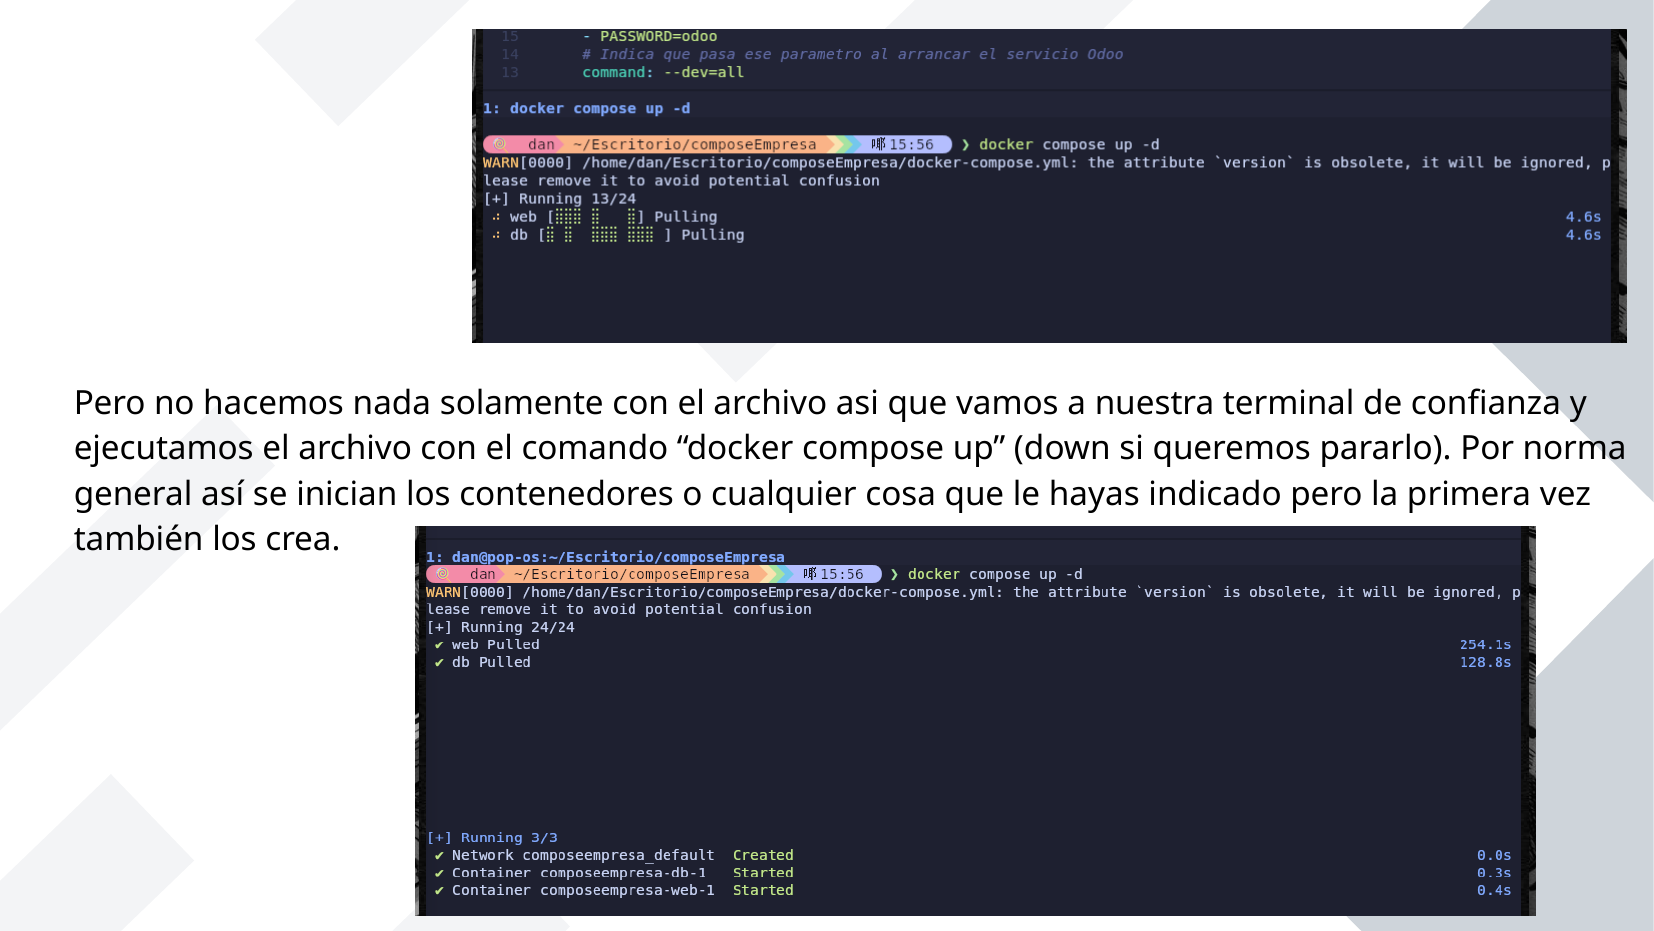

Pero no hacemos nada solamente con el archivo asi que vamos a nuestra terminal de confianza y ejecutamos el archivo con el comando “docker compose up” (down si queremos pararlo). Por norma general así se inician los contenedores o cualquier cosa que le hayas indicado pero la primera vez también los crea.